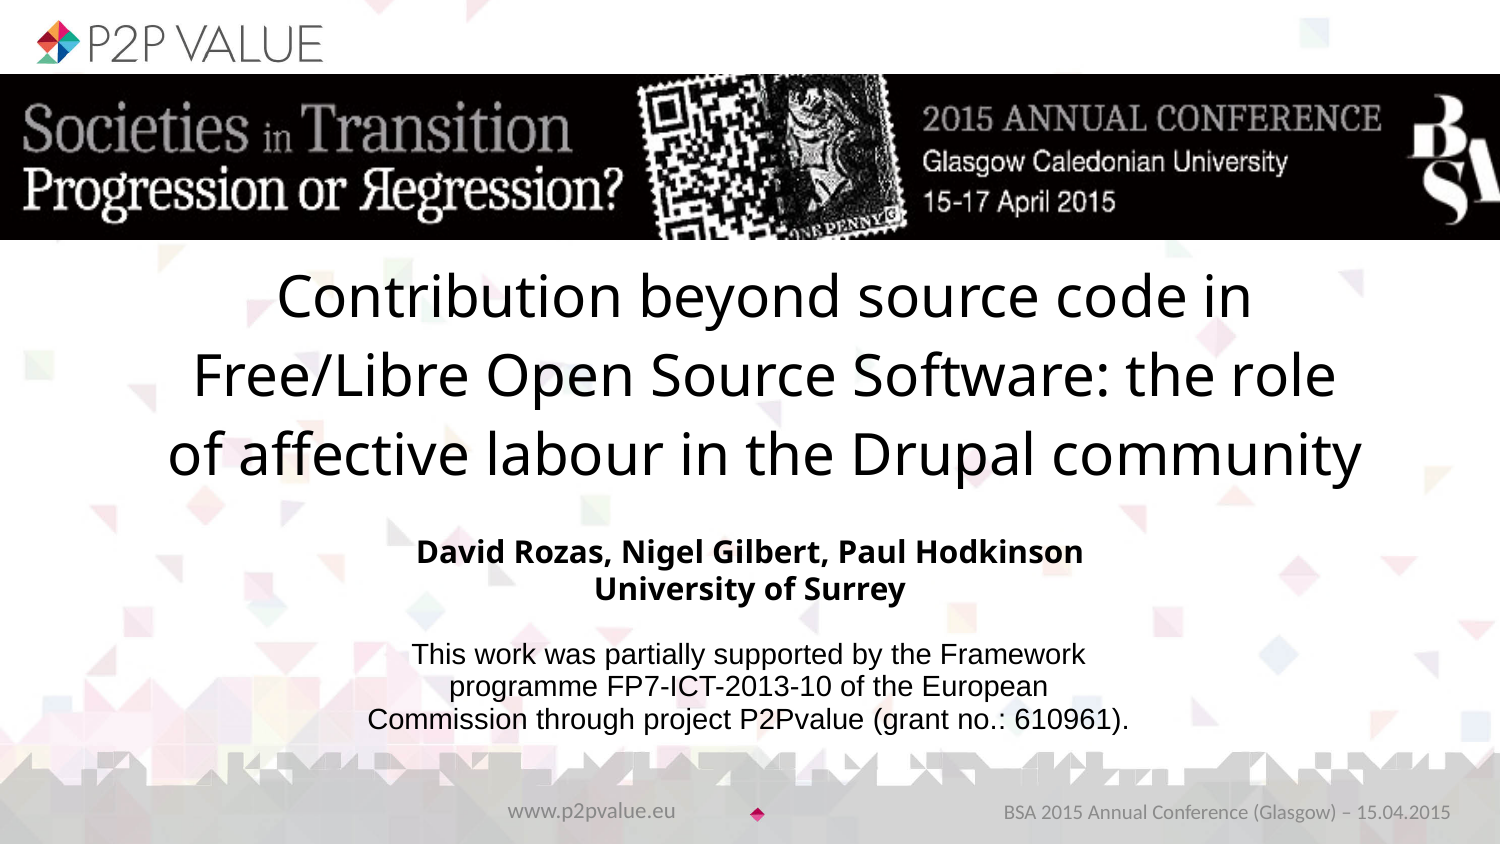

Contribution beyond source code in Free/Libre Open Source Software: the role of affective labour in the Drupal community
# David Rozas, Nigel Gilbert, Paul Hodkinson University of Surrey
This work was partially supported by the Framework
programme FP7-ICT-2013-10 of the European Commission through project P2Pvalue (grant no.: 610961).
BSA 2015 Annual Conference (Glasgow) – 15.04.2015
www.p2pvalue.eu